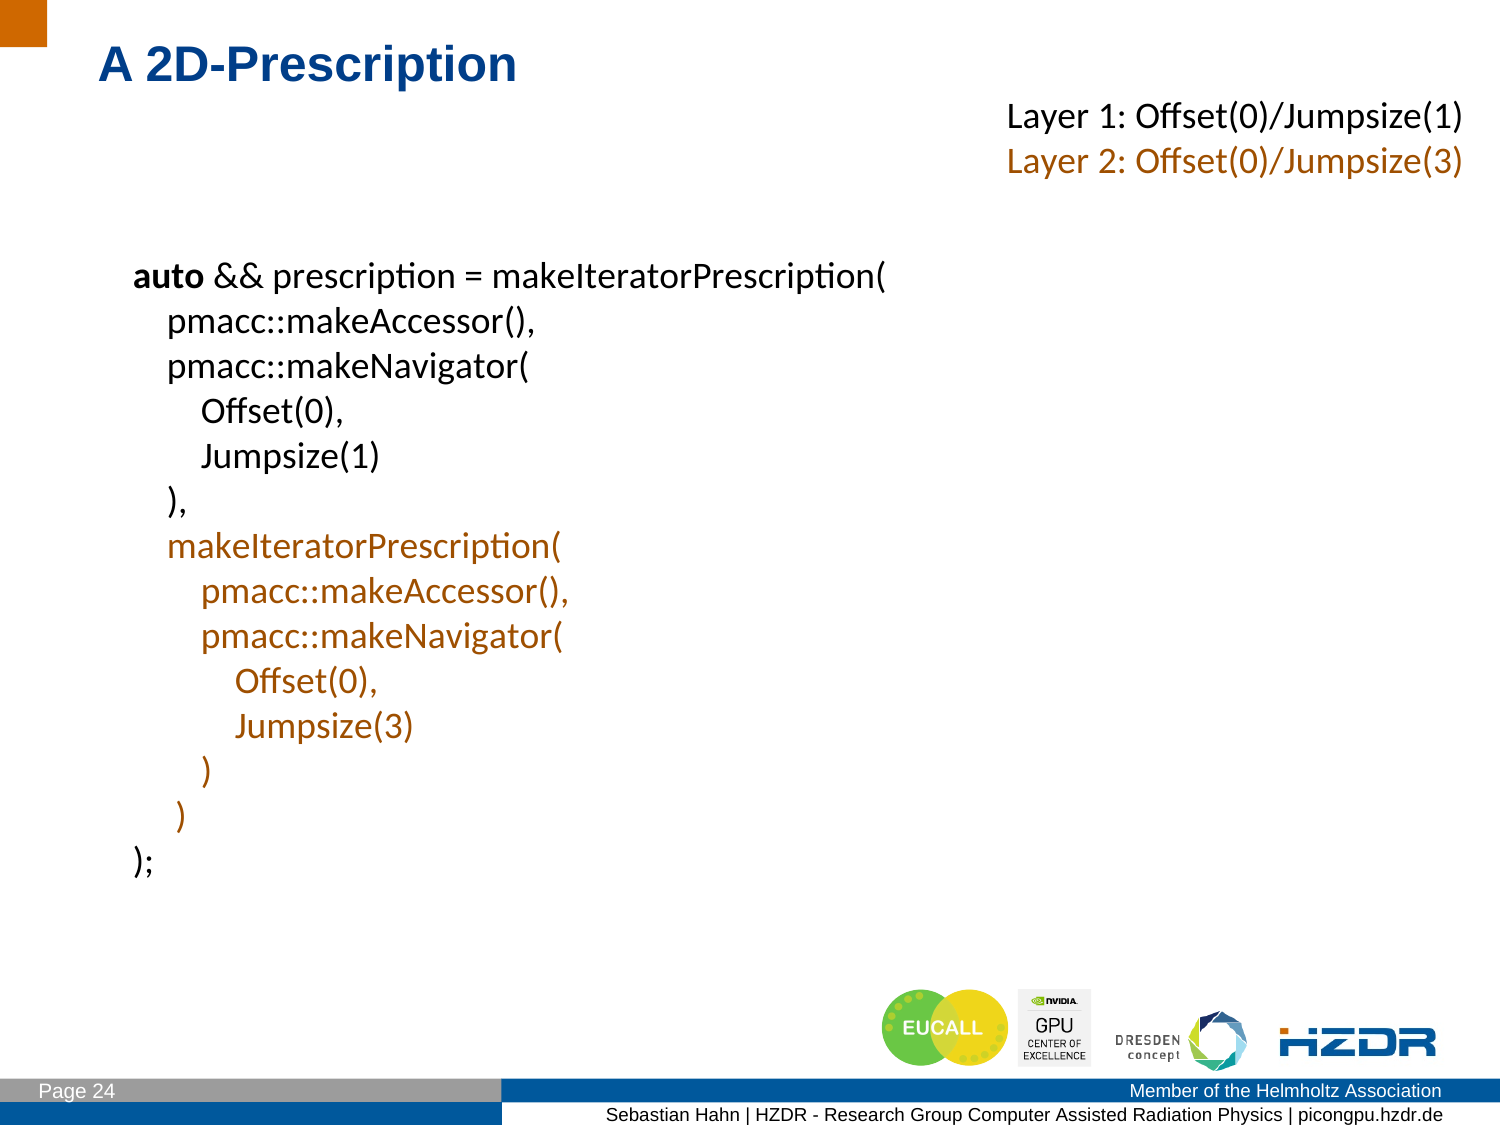

# A 2D-Prescription
Layer 1: Offset(0)/Jumpsize(1)
Layer 2: Offset(0)/Jumpsize(3)
auto && prescription = makeIteratorPrescription(
 pmacc::makeAccessor(),
 pmacc::makeNavigator(
 Offset(0),
 Jumpsize(1)
 ),
 makeIteratorPrescription(
 pmacc::makeAccessor(),
 pmacc::makeNavigator(
 Offset(0),
 Jumpsize(3)
 )
 )
);